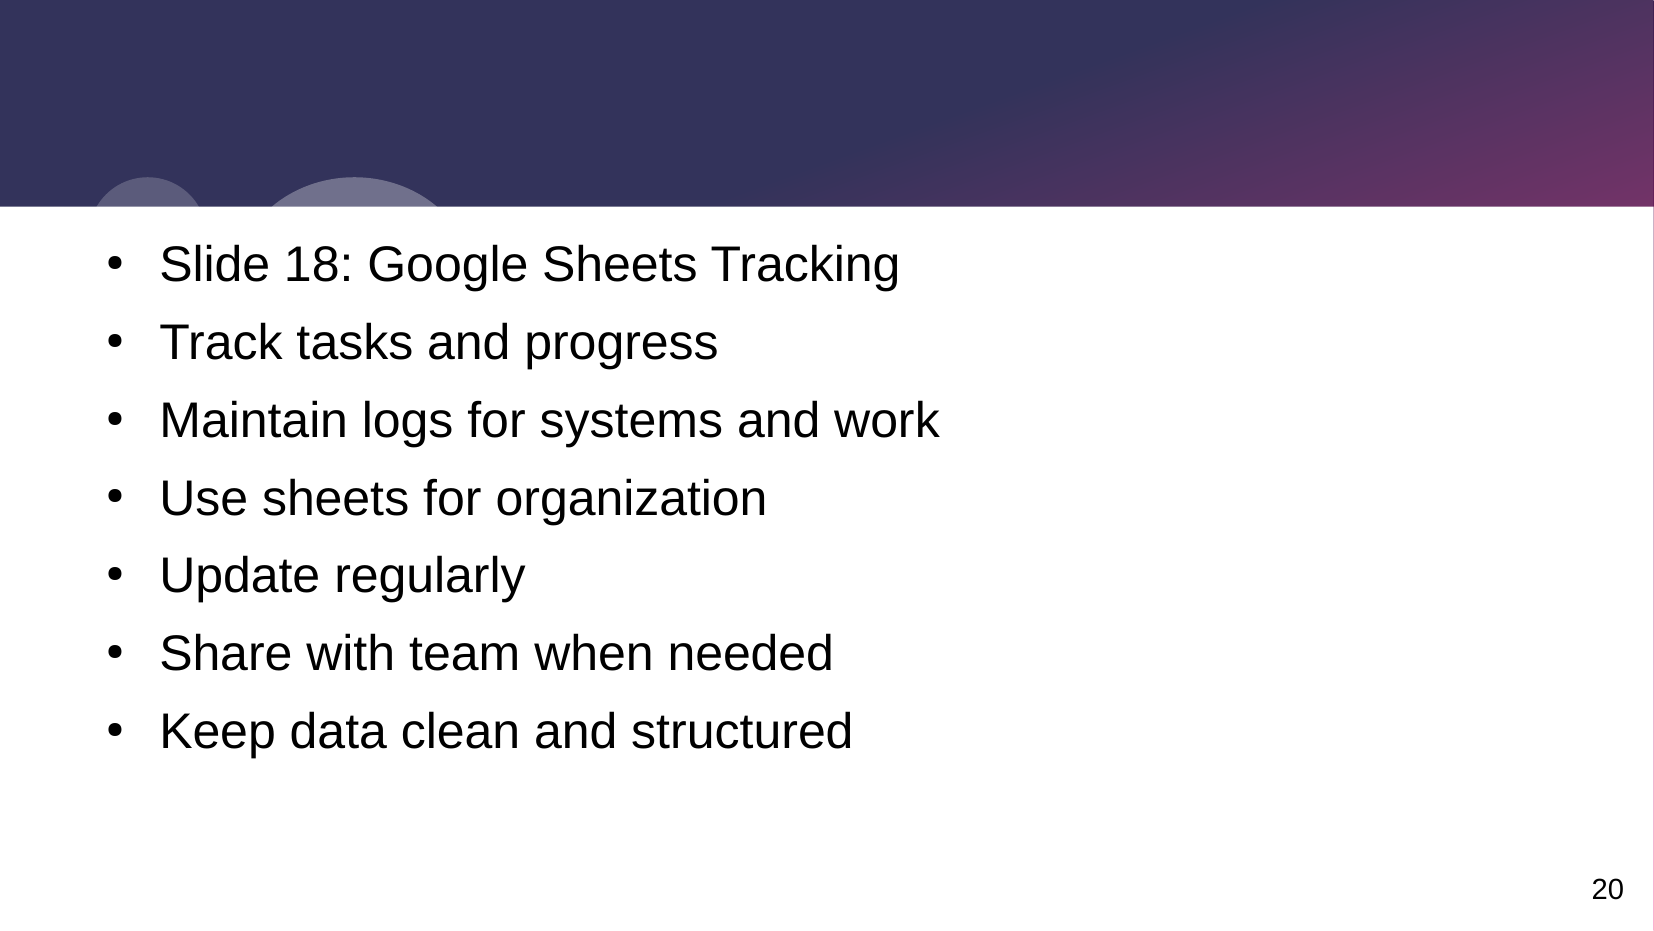

#
Slide 18: Google Sheets Tracking
Track tasks and progress
Maintain logs for systems and work
Use sheets for organization
Update regularly
Share with team when needed
Keep data clean and structured